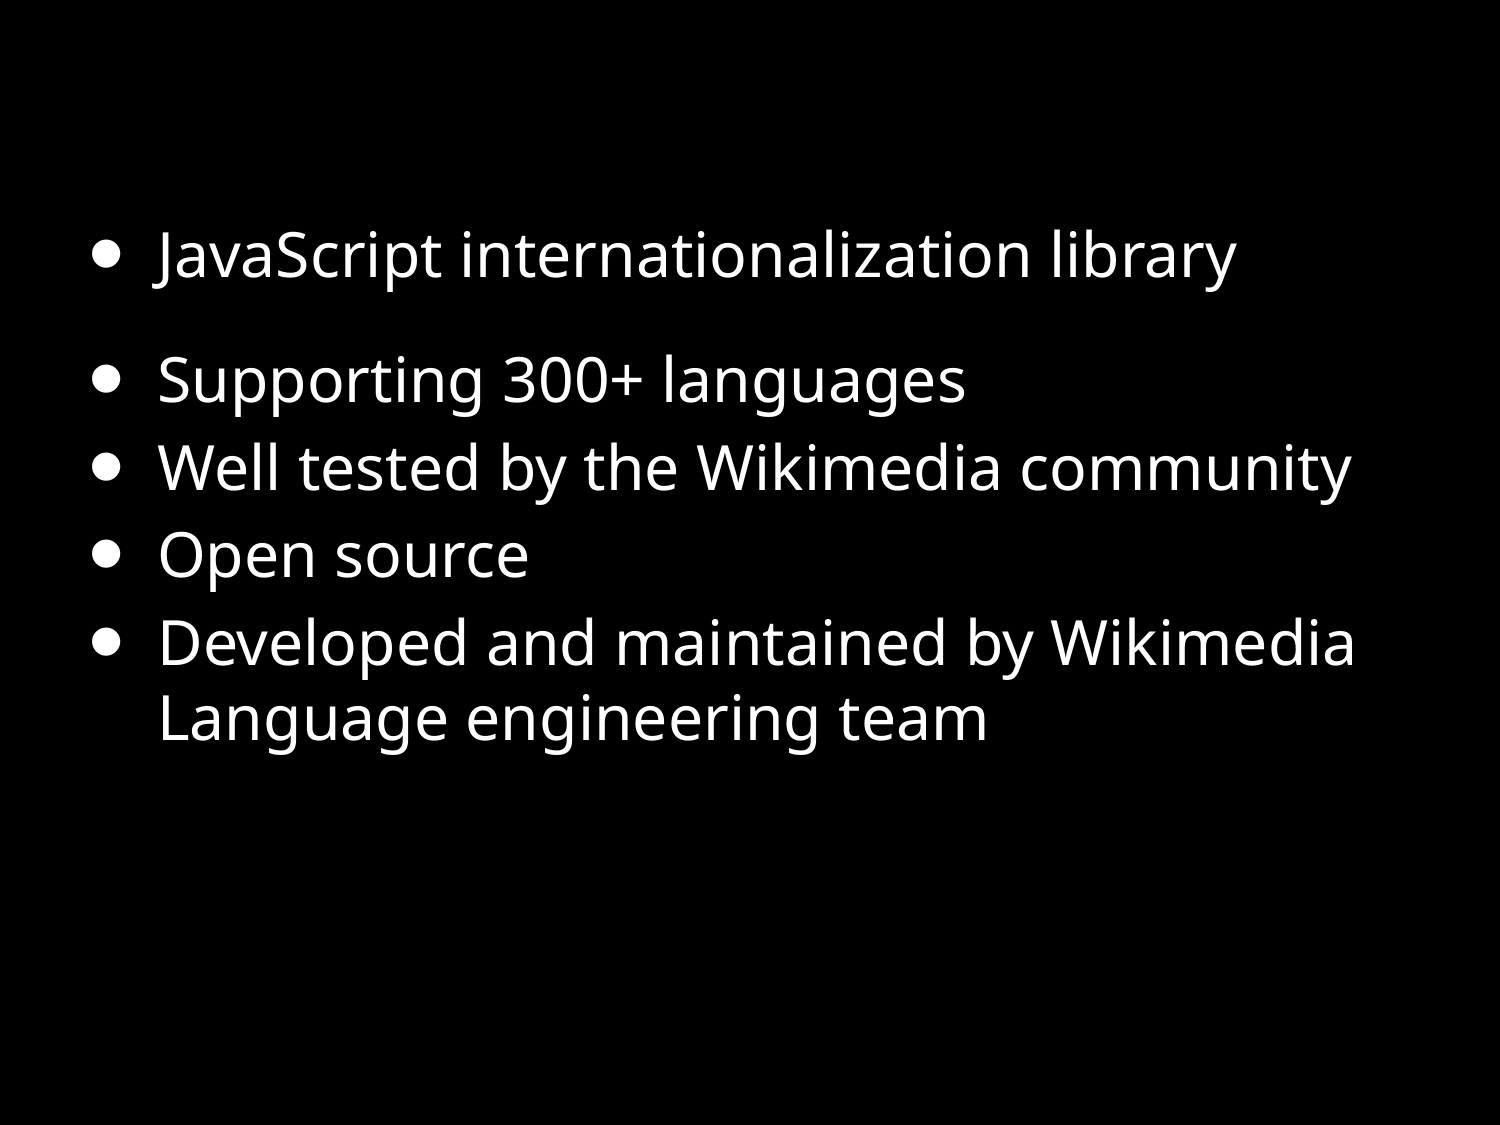

# JavaScript internationalization library
Supporting 300+ languages
Well tested by the Wikimedia community
Open source
Developed and maintained by Wikimedia Language engineering team